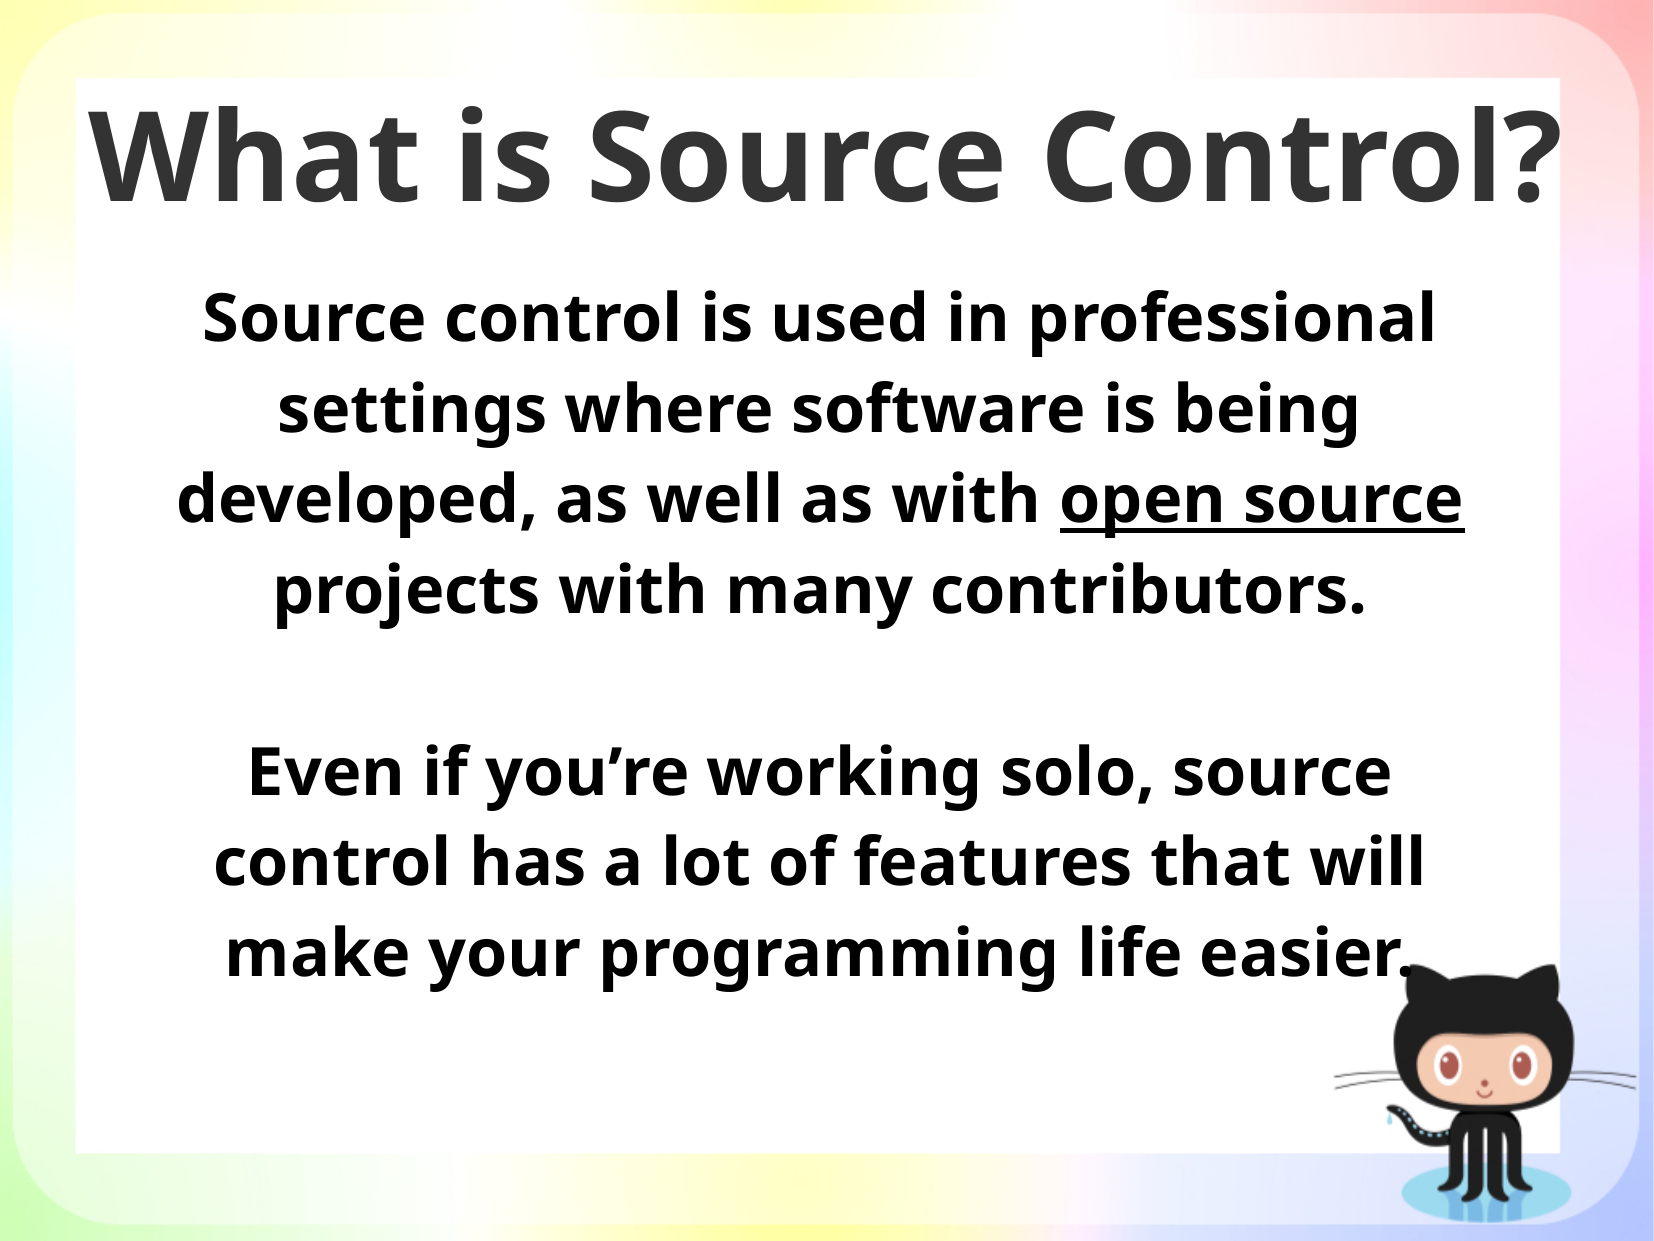

# What is Source Control?
Source control is used in professional settings where software is being developed, as well as with open source projects with many contributors.
Even if you’re working solo, source control has a lot of features that will make your programming life easier.